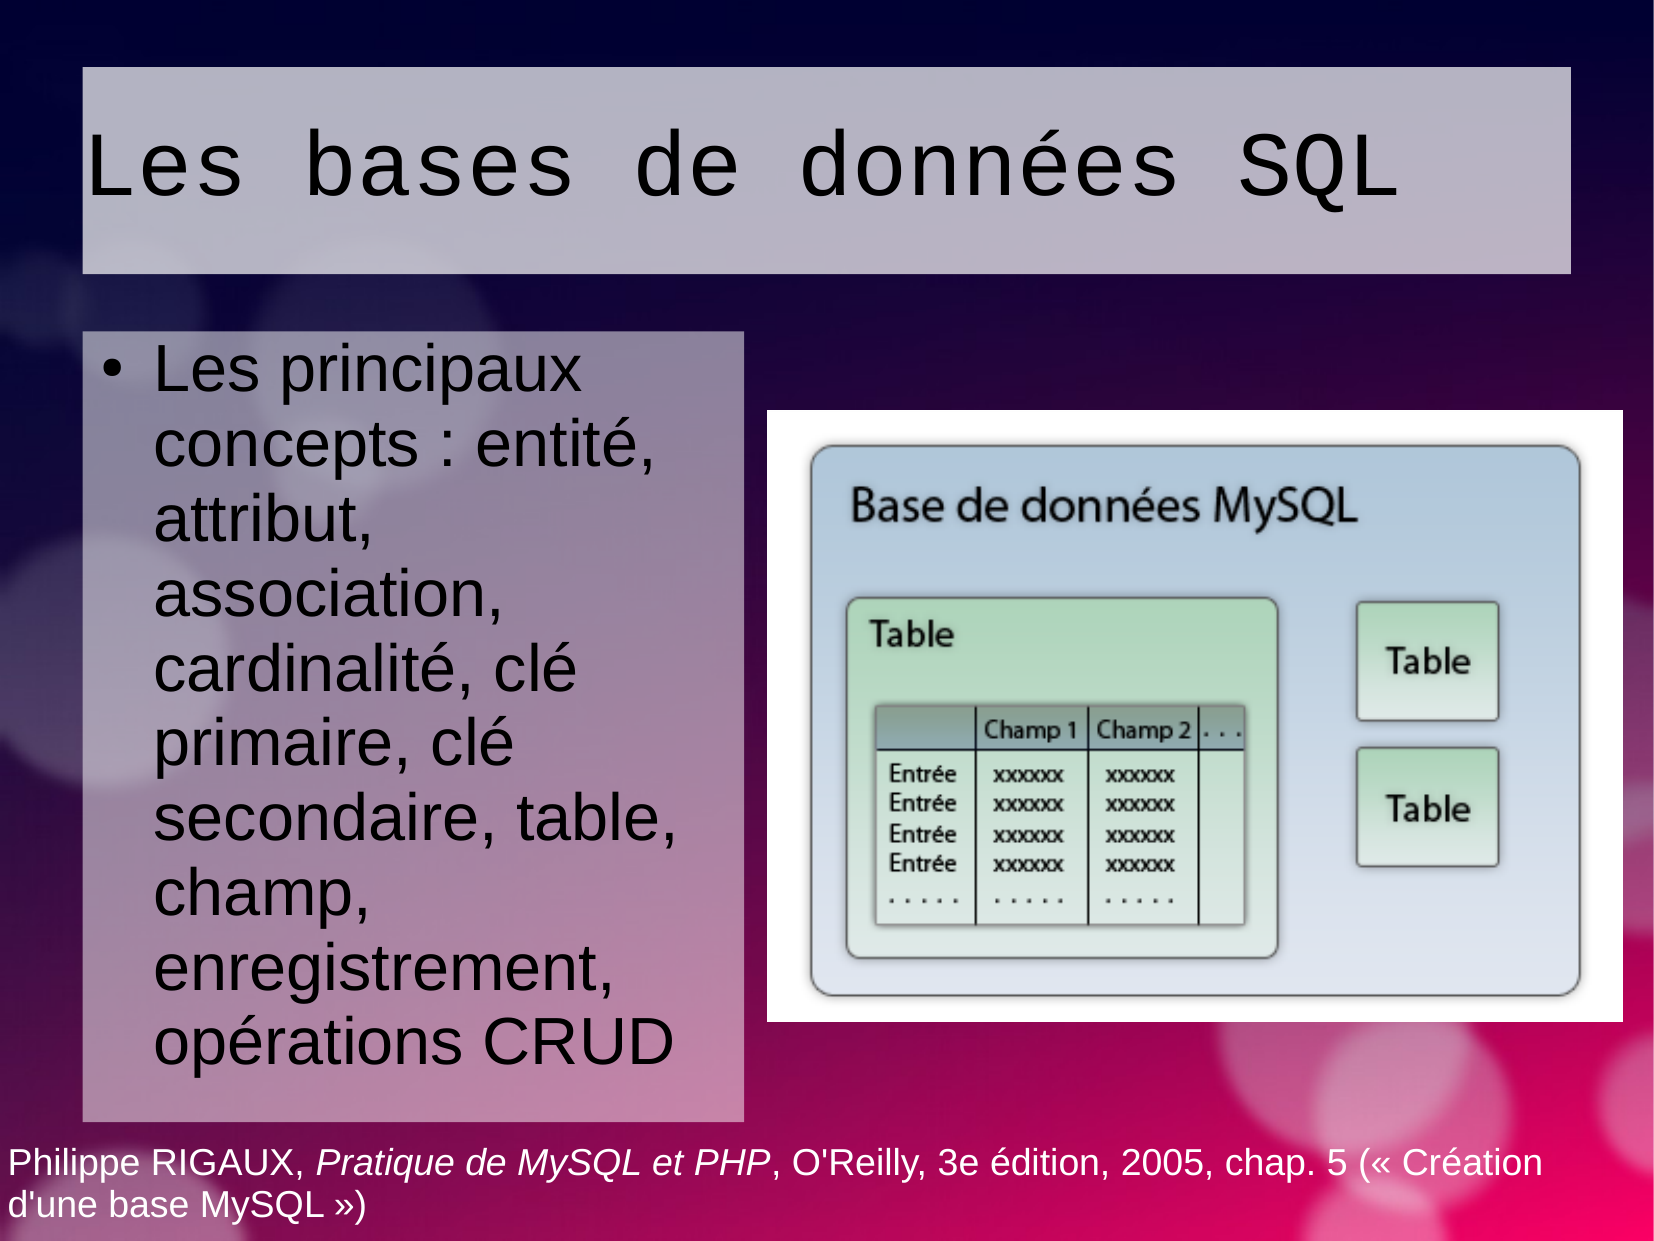

# Les bases de données SQL
Les principaux concepts : entité, attribut, association, cardinalité, clé primaire, clé secondaire, table, champ, enregistrement, opérations CRUD
Philippe RIGAUX, Pratique de MySQL et PHP, O'Reilly, 3e édition, 2005, chap. 5 (« Création d'une base MySQL »)